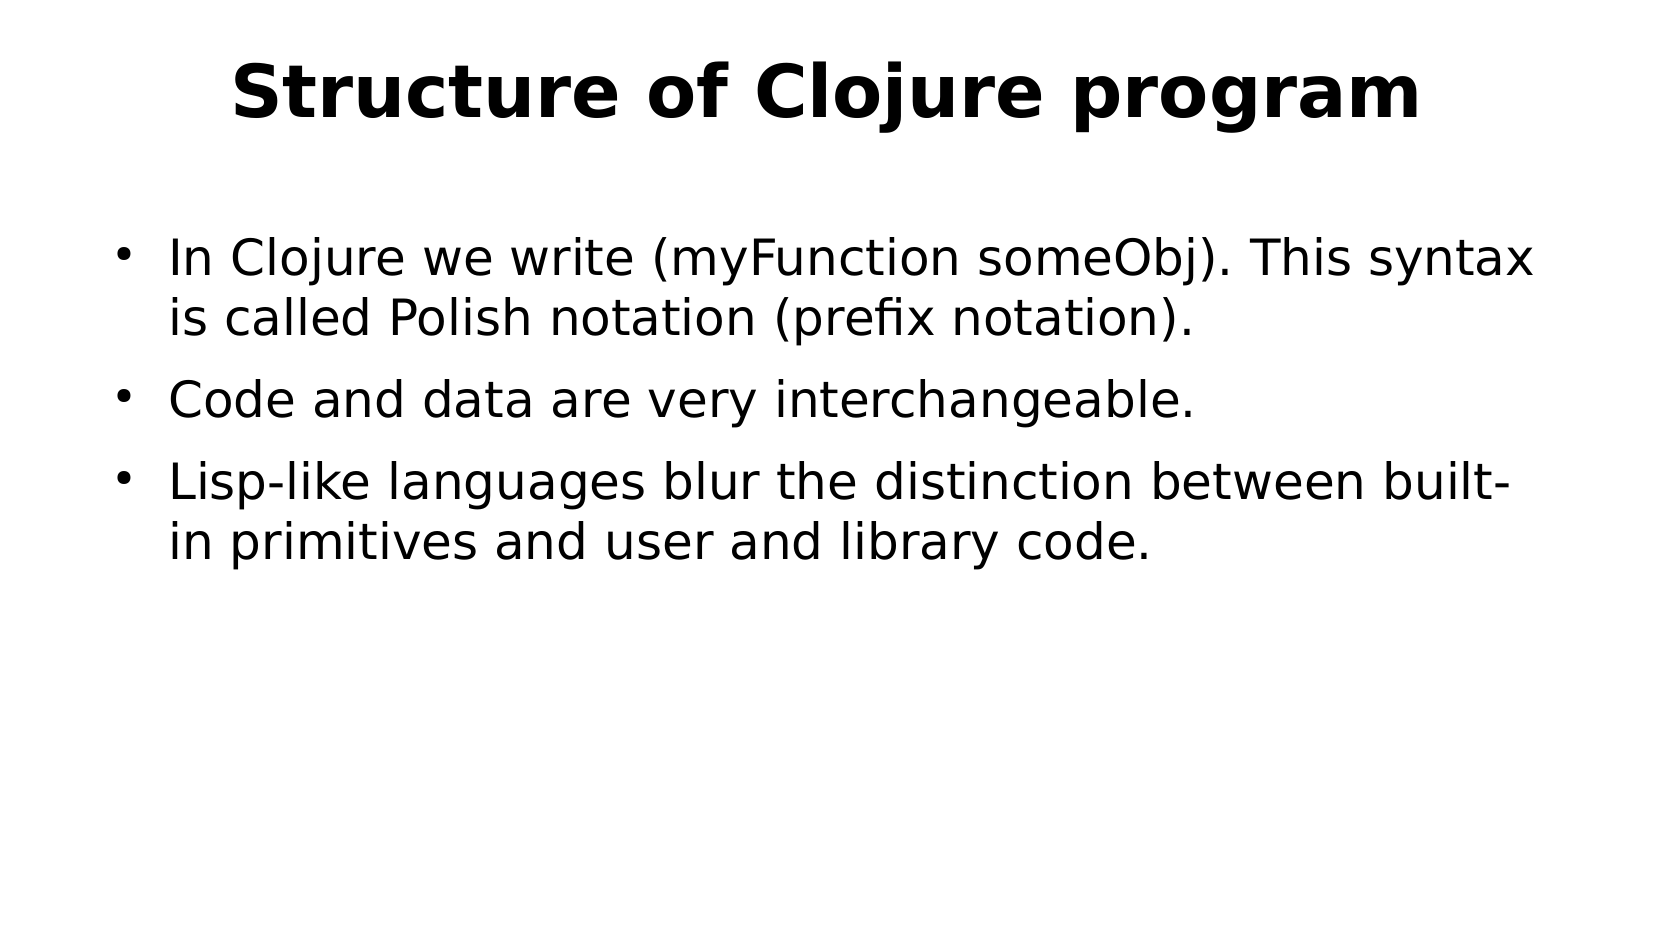

# Structure of Clojure program
In Clojure we write (myFunction someObj). This syntax is called Polish notation (prefix notation).
Code and data are very interchangeable.
Lisp-like languages blur the distinction between built-in primitives and user and library code.